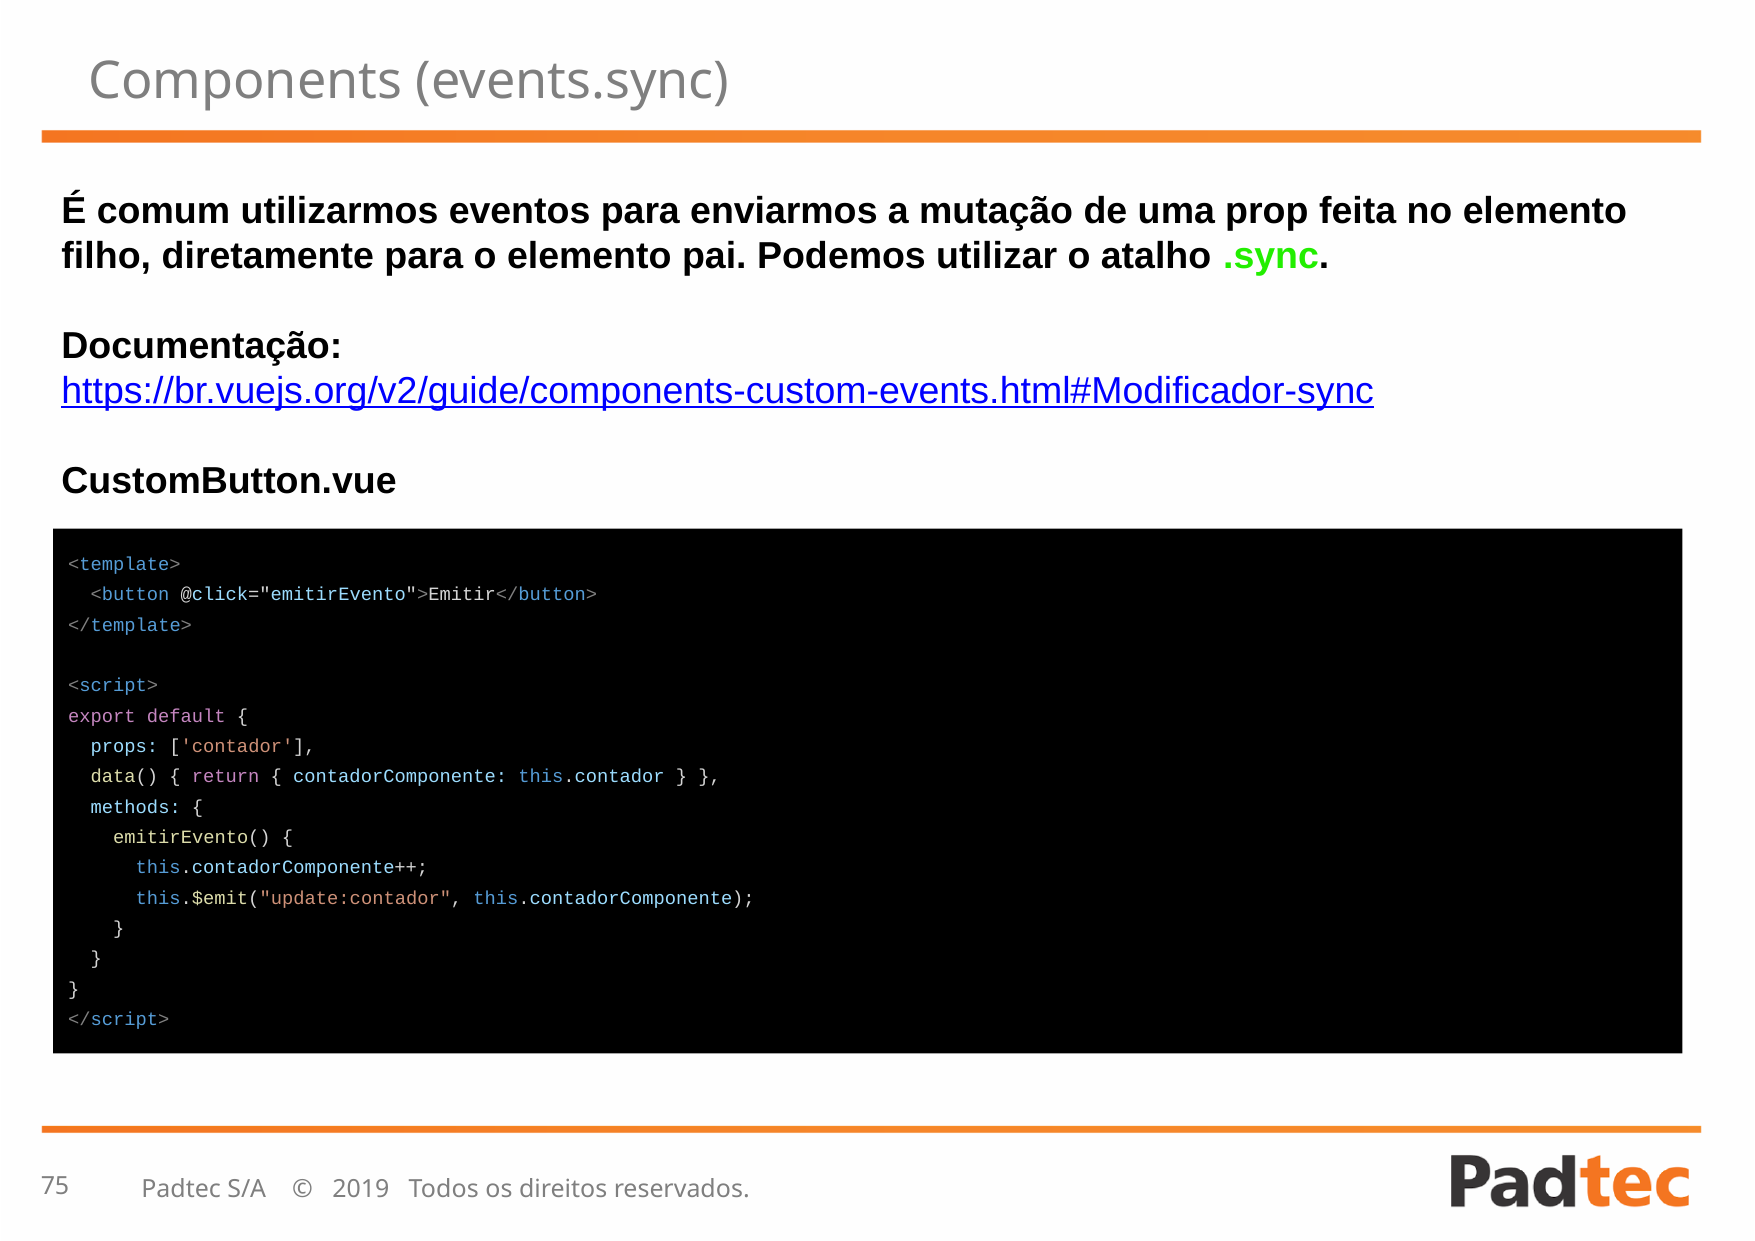

# Components (events.sync)
É comum utilizarmos eventos para enviarmos a mutação de uma prop feita no elemento filho, diretamente para o elemento pai. Podemos utilizar o atalho .sync.
Documentação:
https://br.vuejs.org/v2/guide/components-custom-events.html#Modificador-sync
CustomButton.vue
<template>
 <button @click="emitirEvento">Emitir</button>
</template>
<script>
export default {
 props: ['contador'],
 data() { return { contadorComponente: this.contador } },
 methods: {
 emitirEvento() {
 this.contadorComponente++;
 this.$emit("update:contador", this.contadorComponente);
 }
 }
}
</script>